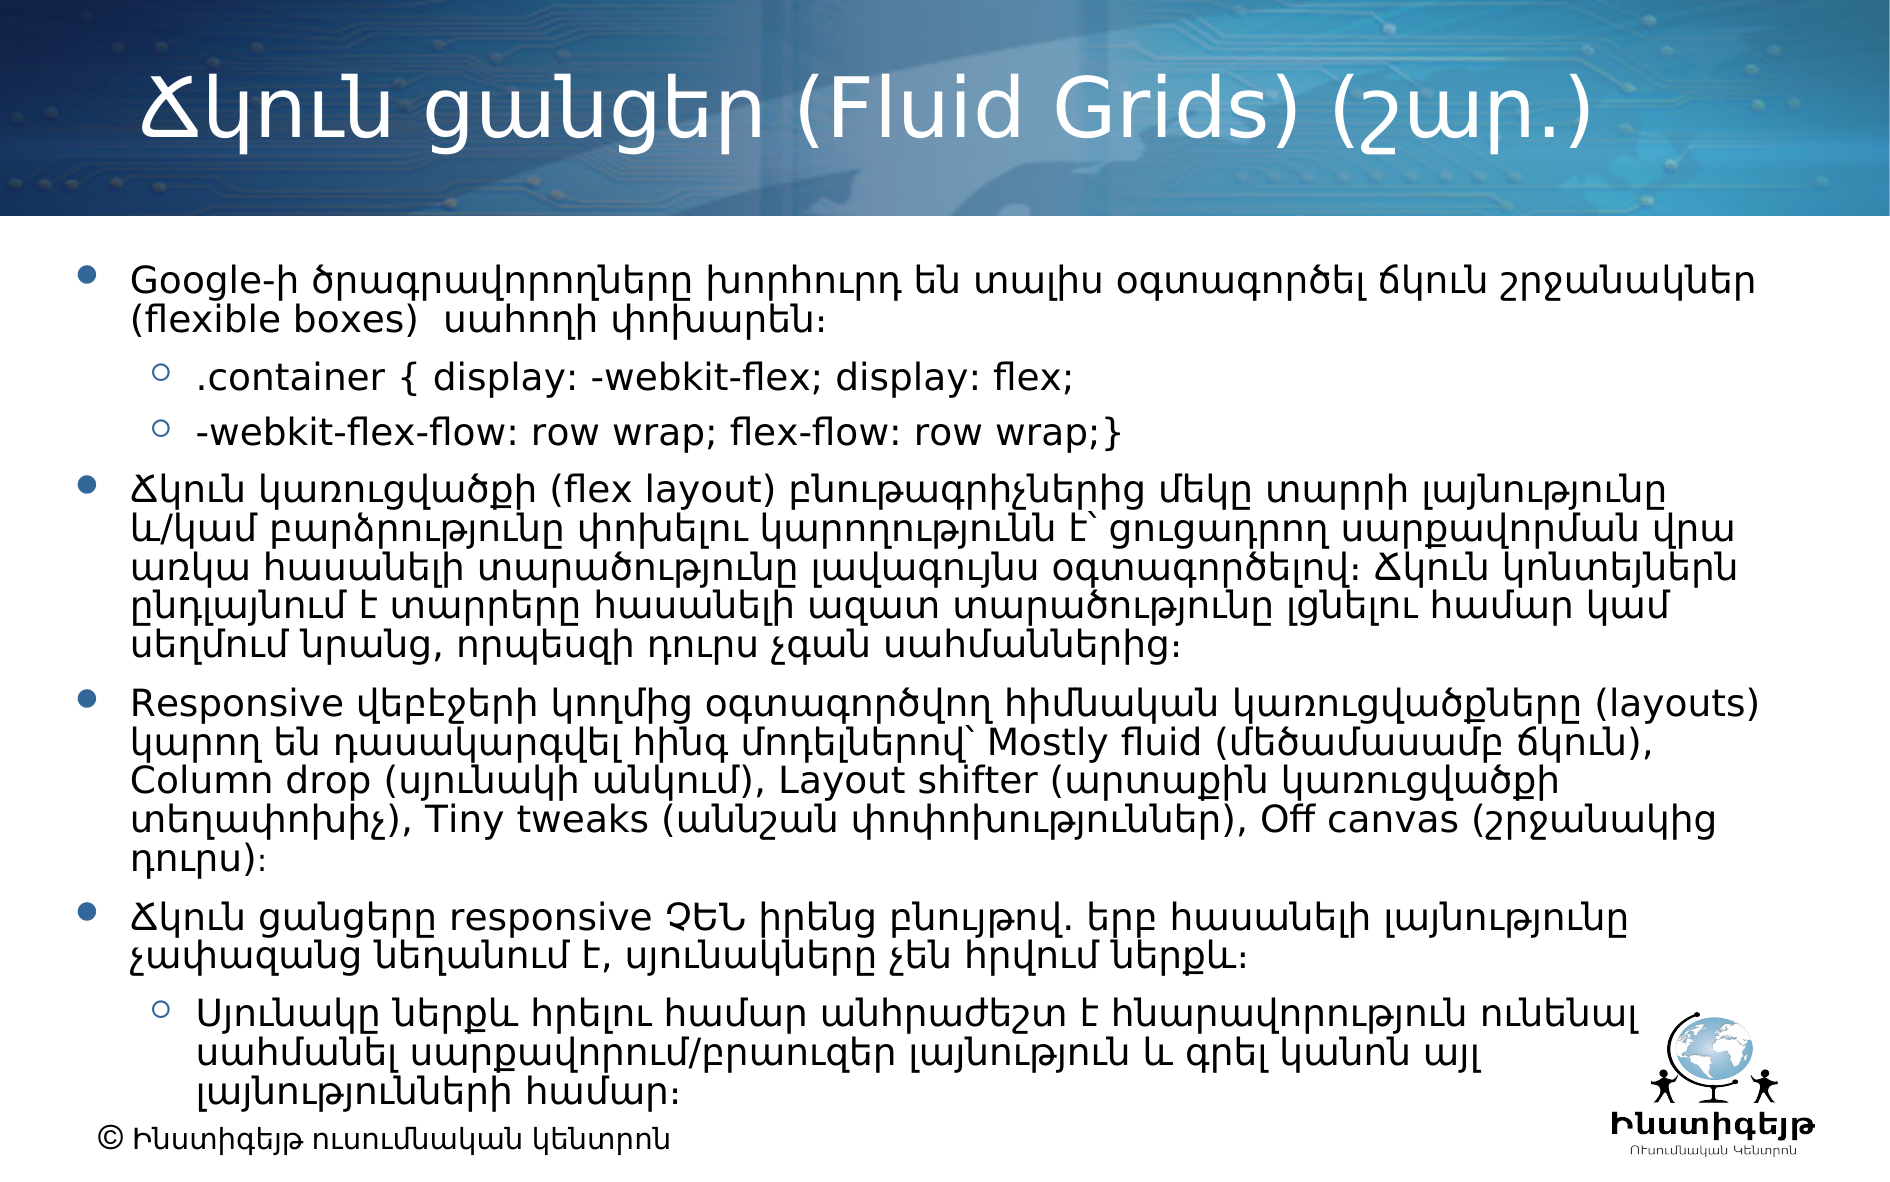

Ճկուն ցանցեր (Fluid Grids) (շար.)
# Google-ի ծրագրավորողները խորհուրդ են տալիս օգտագործել ճկուն շրջանակներ (flexible boxes) սահողի փոխարեն։
.container { display: -webkit-flex; display: flex;
-webkit-flex-flow: row wrap; flex-flow: row wrap;}
Ճկուն կառուցվածքի (flex layout) բնութագրիչներից մեկը տարրի լայնությունը և/կամ բարձրությունը փոխելու կարողությունն է՝ ցուցադրող սարքավորման վրա առկա հասանելի տարածությունը լավագույնս օգտագործելով։ Ճկուն կոնտեյներն ընդլայնում է տարրերը հասանելի ազատ տարածությունը լցնելու համար կամ սեղմում նրանց, որպեսզի դուրս չգան սահմաններից։
Responsive վեբէջերի կողմից օգտագործվող հիմնական կառուցվածքները (layouts) կարող են դասակարգվել հինգ մոդելներով՝ Mostly fluid (մեծամասամբ ճկուն), Column drop (սյունակի անկում), Layout shifter (արտաքին կառուցվածքի տեղափոխիչ), Tiny tweaks (աննշան փոփոխություններ), Off canvas (շրջանակից դուրս):
Ճկուն ցանցերը responsive ՉԵՆ իրենց բնույթով․ երբ հասանելի լայնությունը չափազանց նեղանում է, սյունակները չեն հրվում ներքև։
Սյունակը ներքև հրելու համար անհրաժեշտ է հնարավորություն ունենալ սահմանել սարքավորում/բրաուզեր լայնություն և գրել կանոն այլ լայնությունների համար։